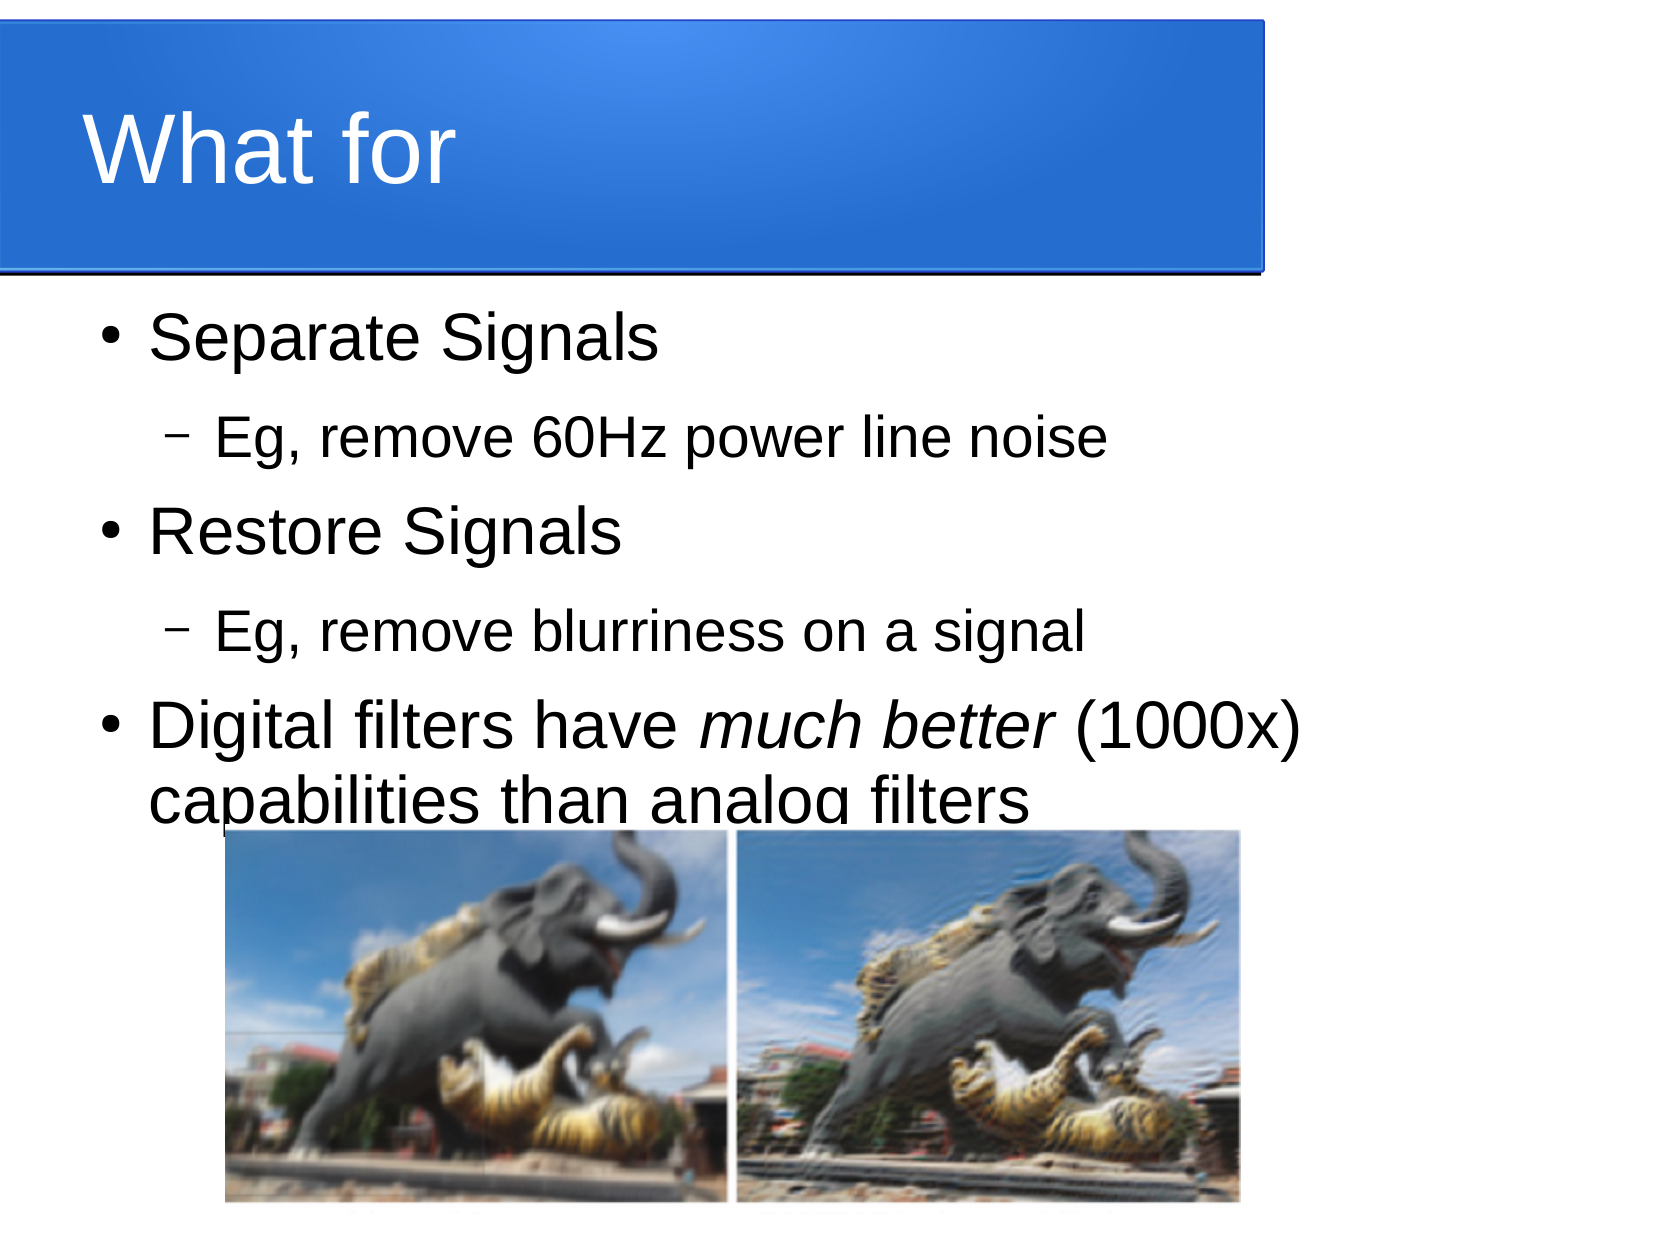

# What for
Separate Signals
Eg, remove 60Hz power line noise
Restore Signals
Eg, remove blurriness on a signal
Digital filters have much better (1000x) capabilities than analog filters